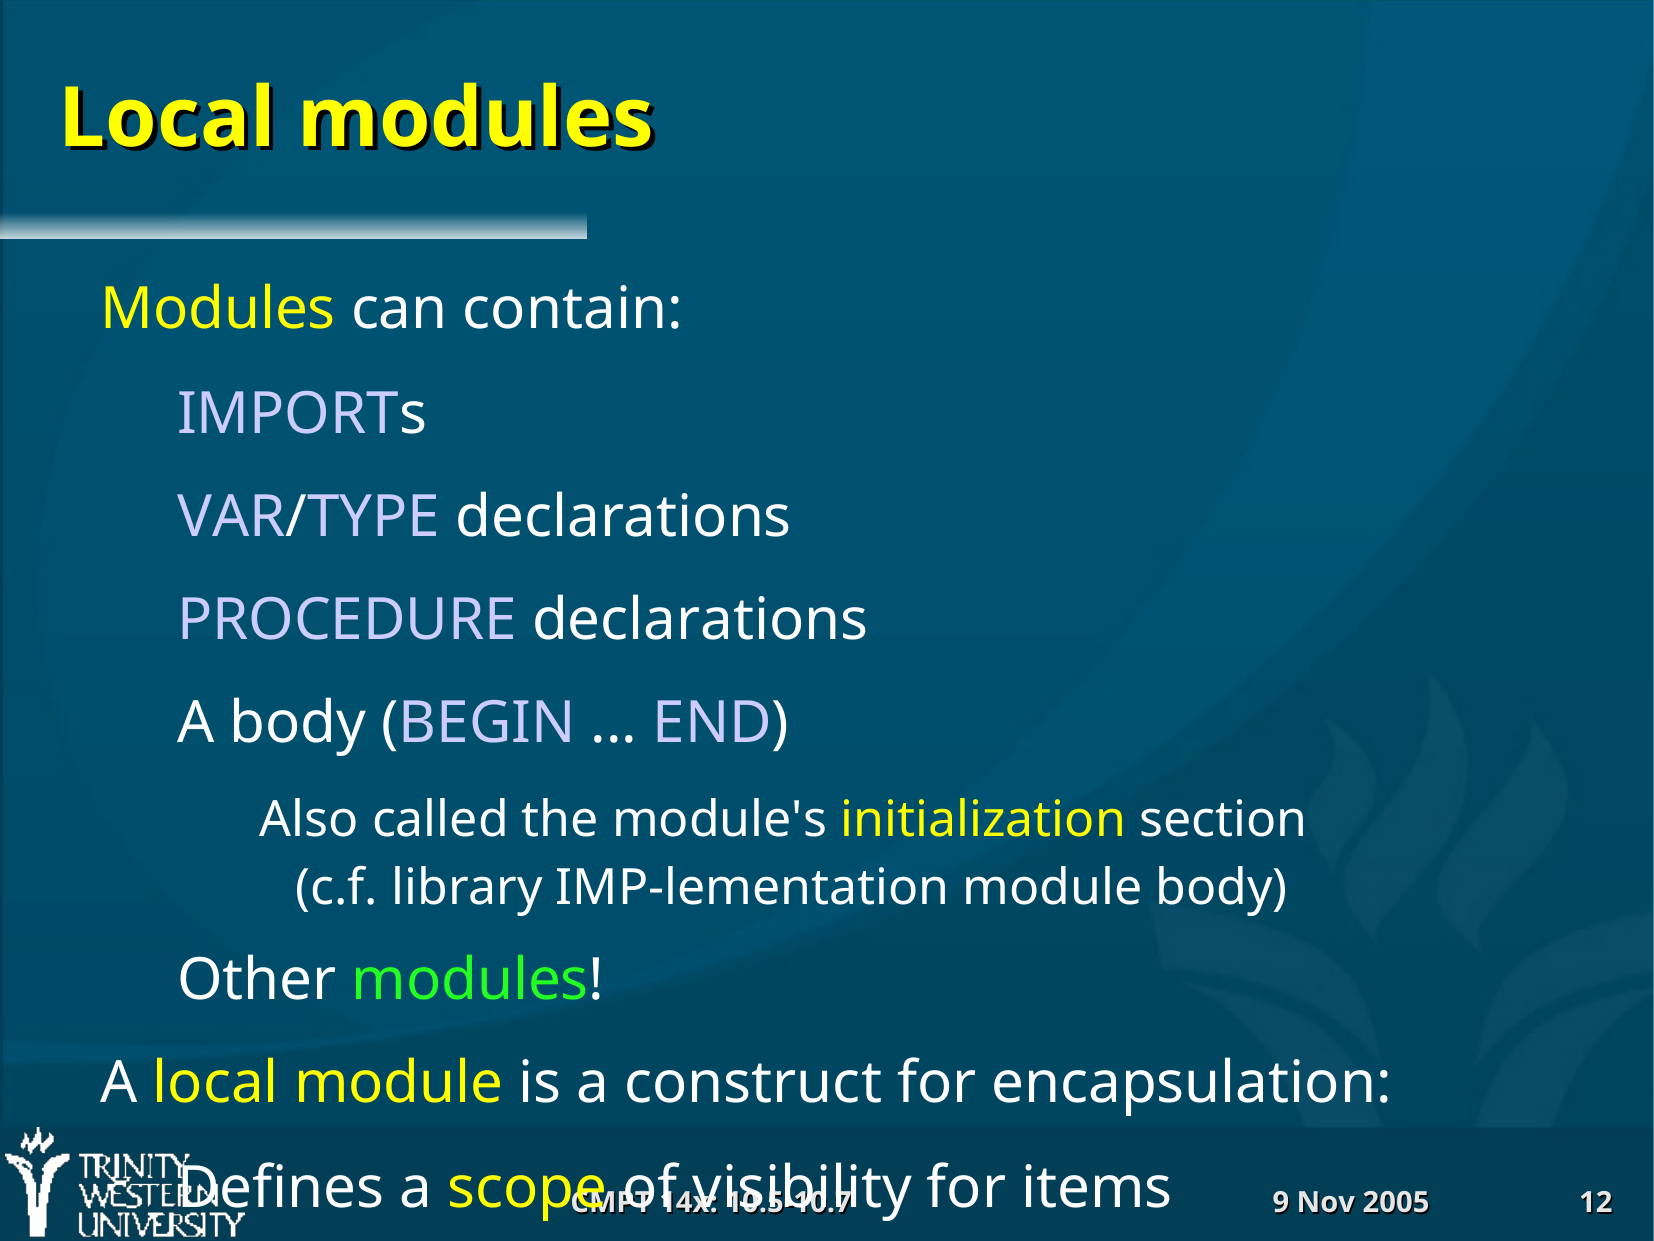

# Local modules
Modules can contain:
IMPORTs
VAR/TYPE declarations
PROCEDURE declarations
A body (BEGIN ... END)
Also called the module's initialization section
(c.f. library IMP-lementation module body)
Other modules!
A local module is a construct for encapsulation:
Defines a scope of visibility for items
CMPT 14x: 10.5-10.7
9 Nov 2005
12